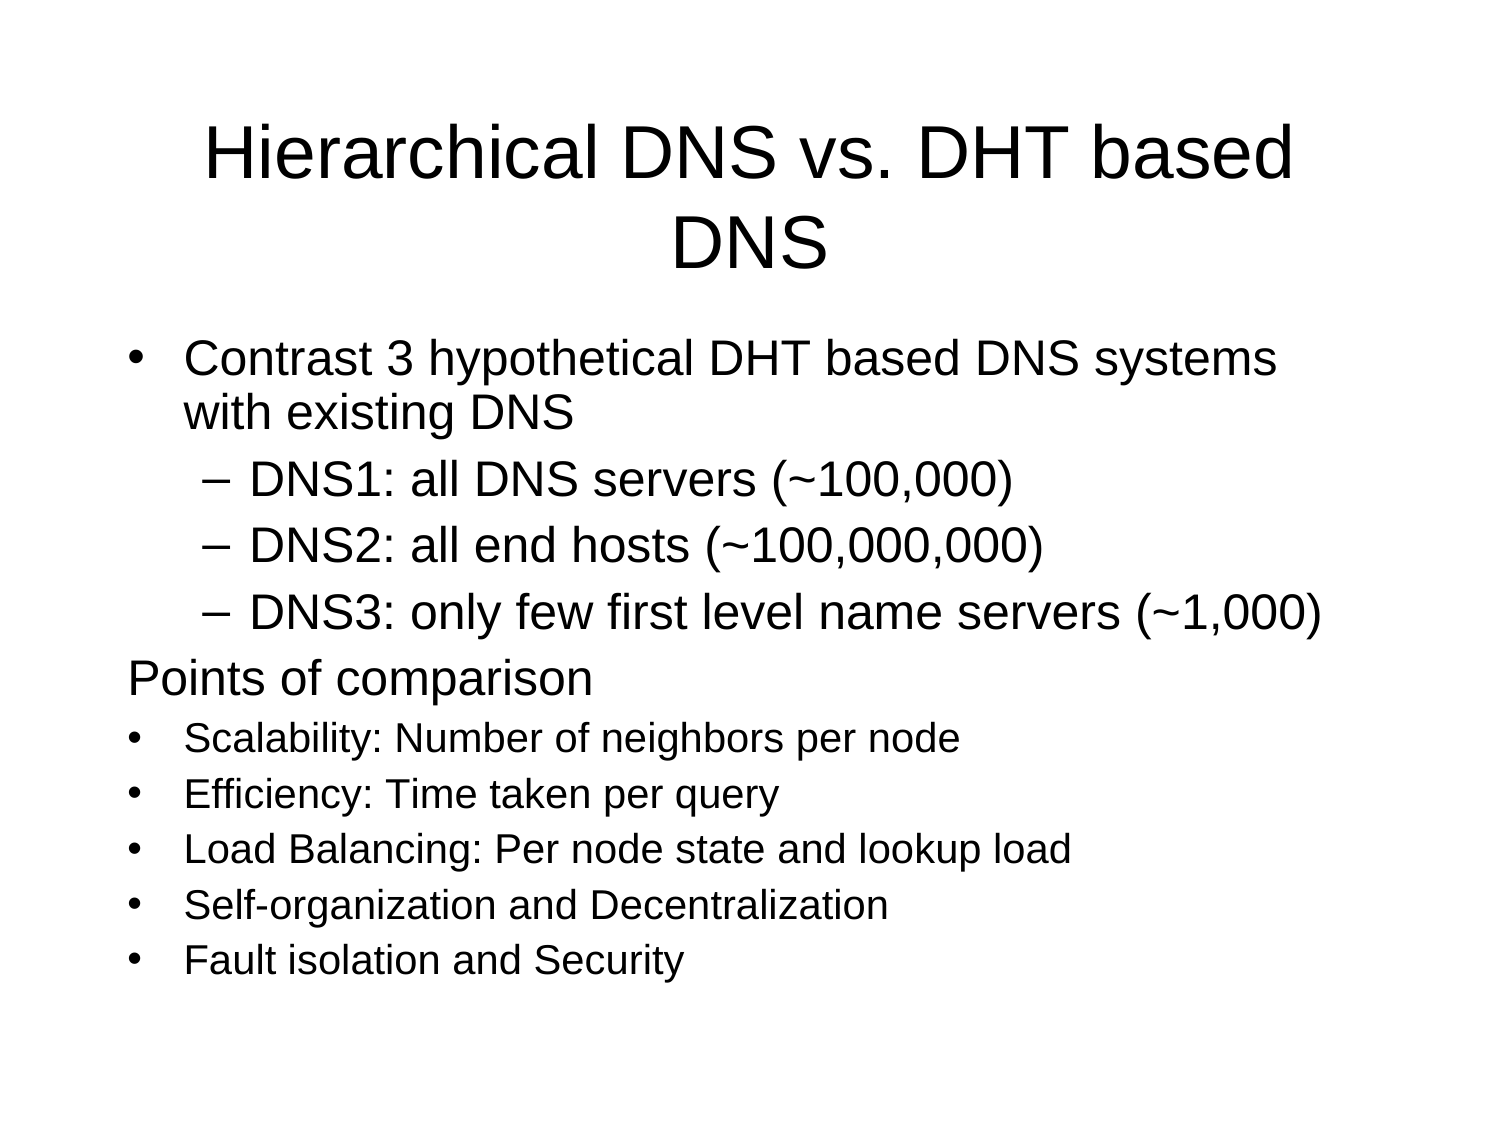

# Hierarchical DNS vs. DHT based DNS
Contrast 3 hypothetical DHT based DNS systems with existing DNS
DNS1: all DNS servers (~100,000)
DNS2: all end hosts (~100,000,000)
DNS3: only few first level name servers (~1,000)
Points of comparison
Scalability: Number of neighbors per node
Efficiency: Time taken per query
Load Balancing: Per node state and lookup load
Self-organization and Decentralization
Fault isolation and Security